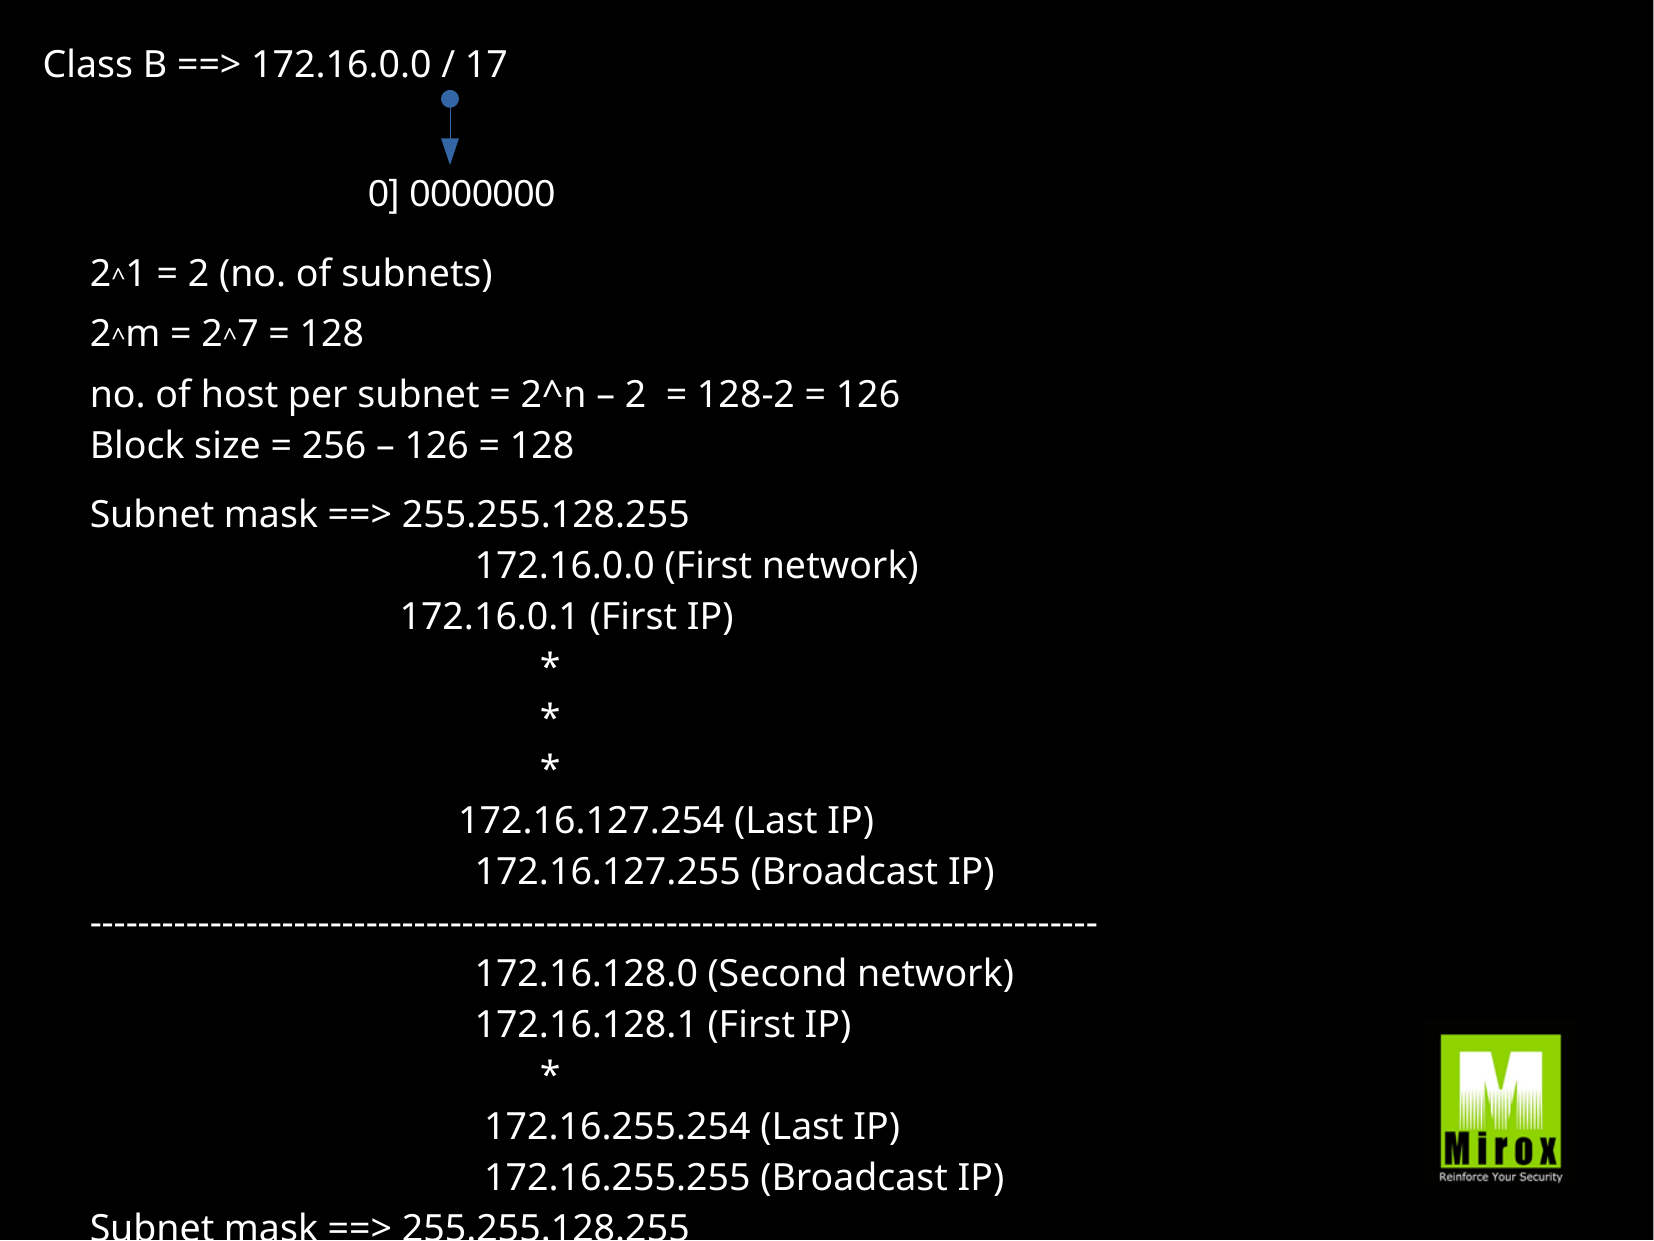

Class B ==> 172.16.0.0 / 17
0] 0000000
2^1 = 2 (no. of subnets)
2^m = 2^7 = 128
no. of host per subnet = 2^n – 2 = 128-2 = 126
Block size = 256 – 126 = 128
Subnet mask ==> 255.255.128.255
					 172.16.0.0 (First network)
			 	 172.16.0.1 (First IP)
						*
						*
						*
				 172.16.127.254 (Last IP)
			 	 172.16.127.255 (Broadcast IP)
------------------------------------------------------------------------------------
					 172.16.128.0 (Second network)
					 172.16.128.1 (First IP)
						*
					 172.16.255.254 (Last IP)
					 172.16.255.255 (Broadcast IP)
Subnet mask ==> 255.255.128.255